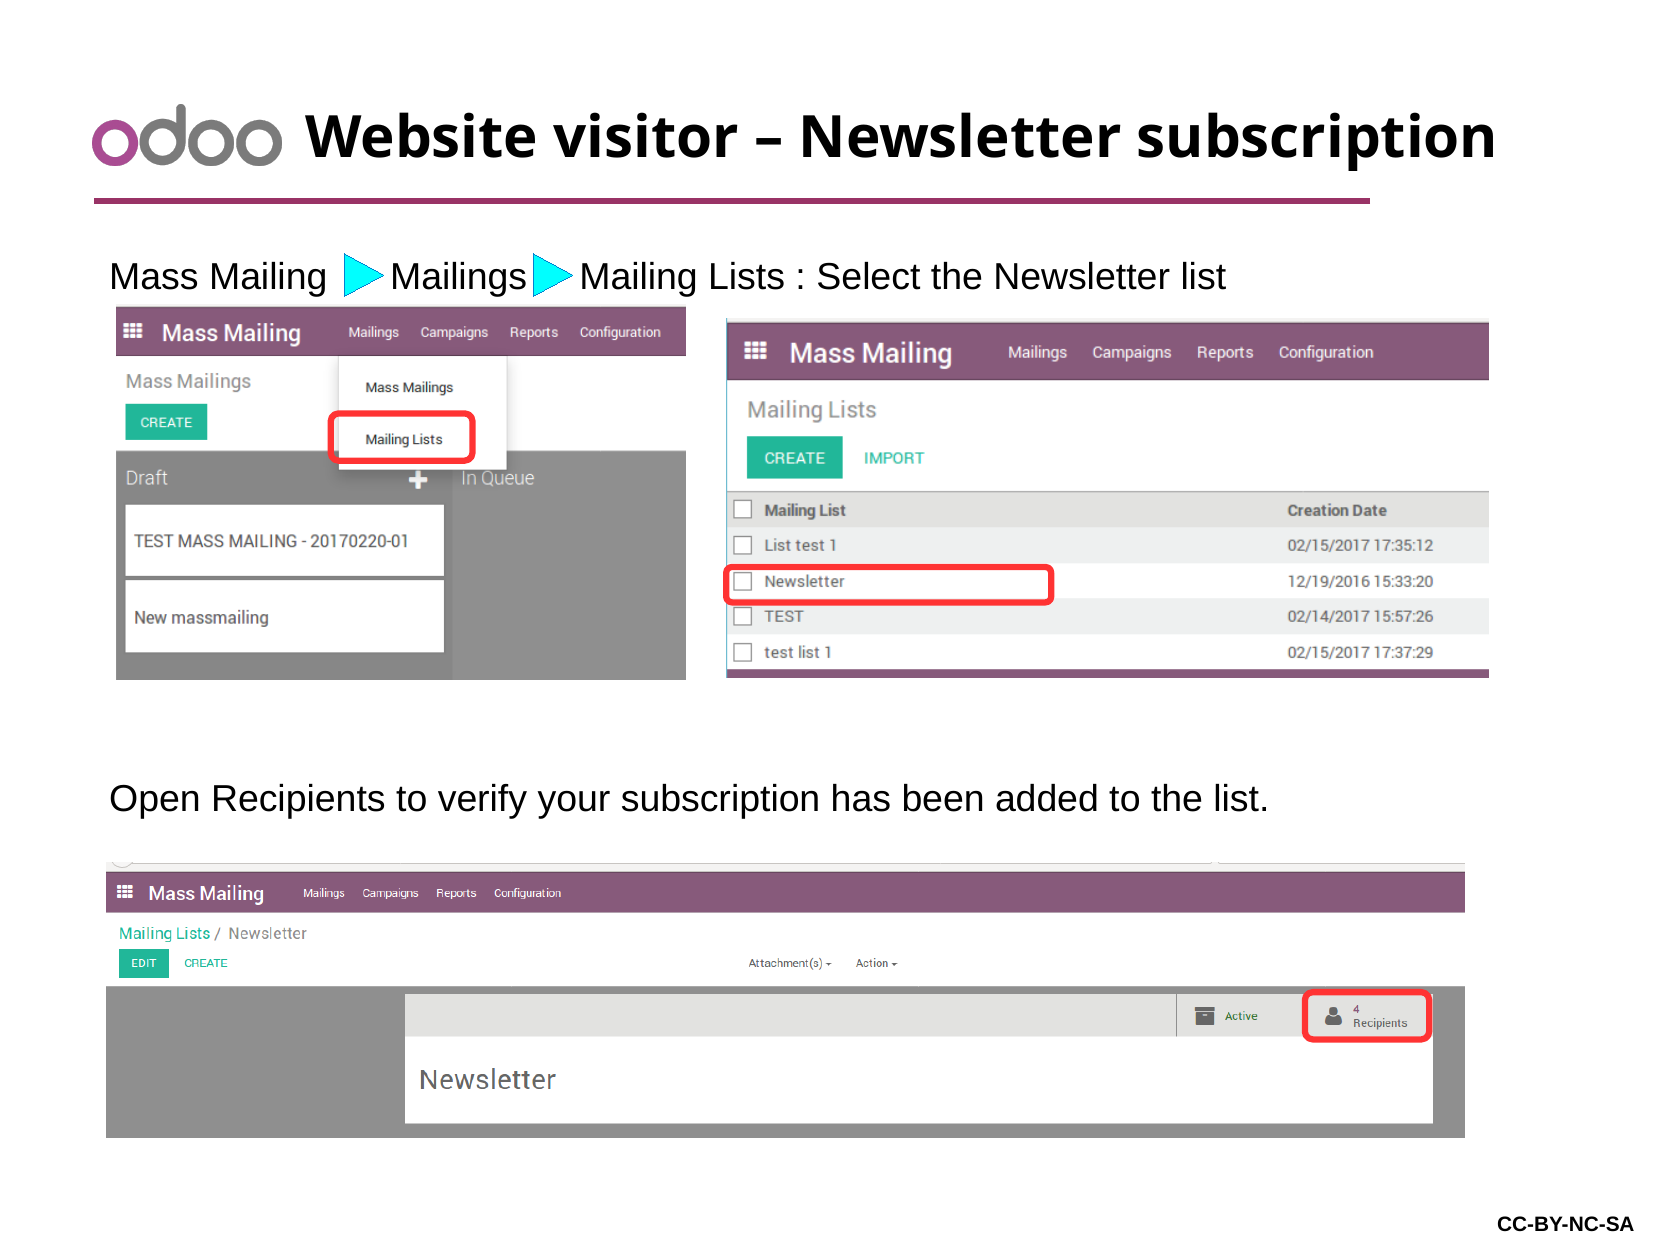

# Website visitor – Newsletter subscription
Mass Mailing Mailings Mailing Lists : Select the Newsletter list
Open Recipients to verify your subscription has been added to the list.
CC-BY-NC-SA